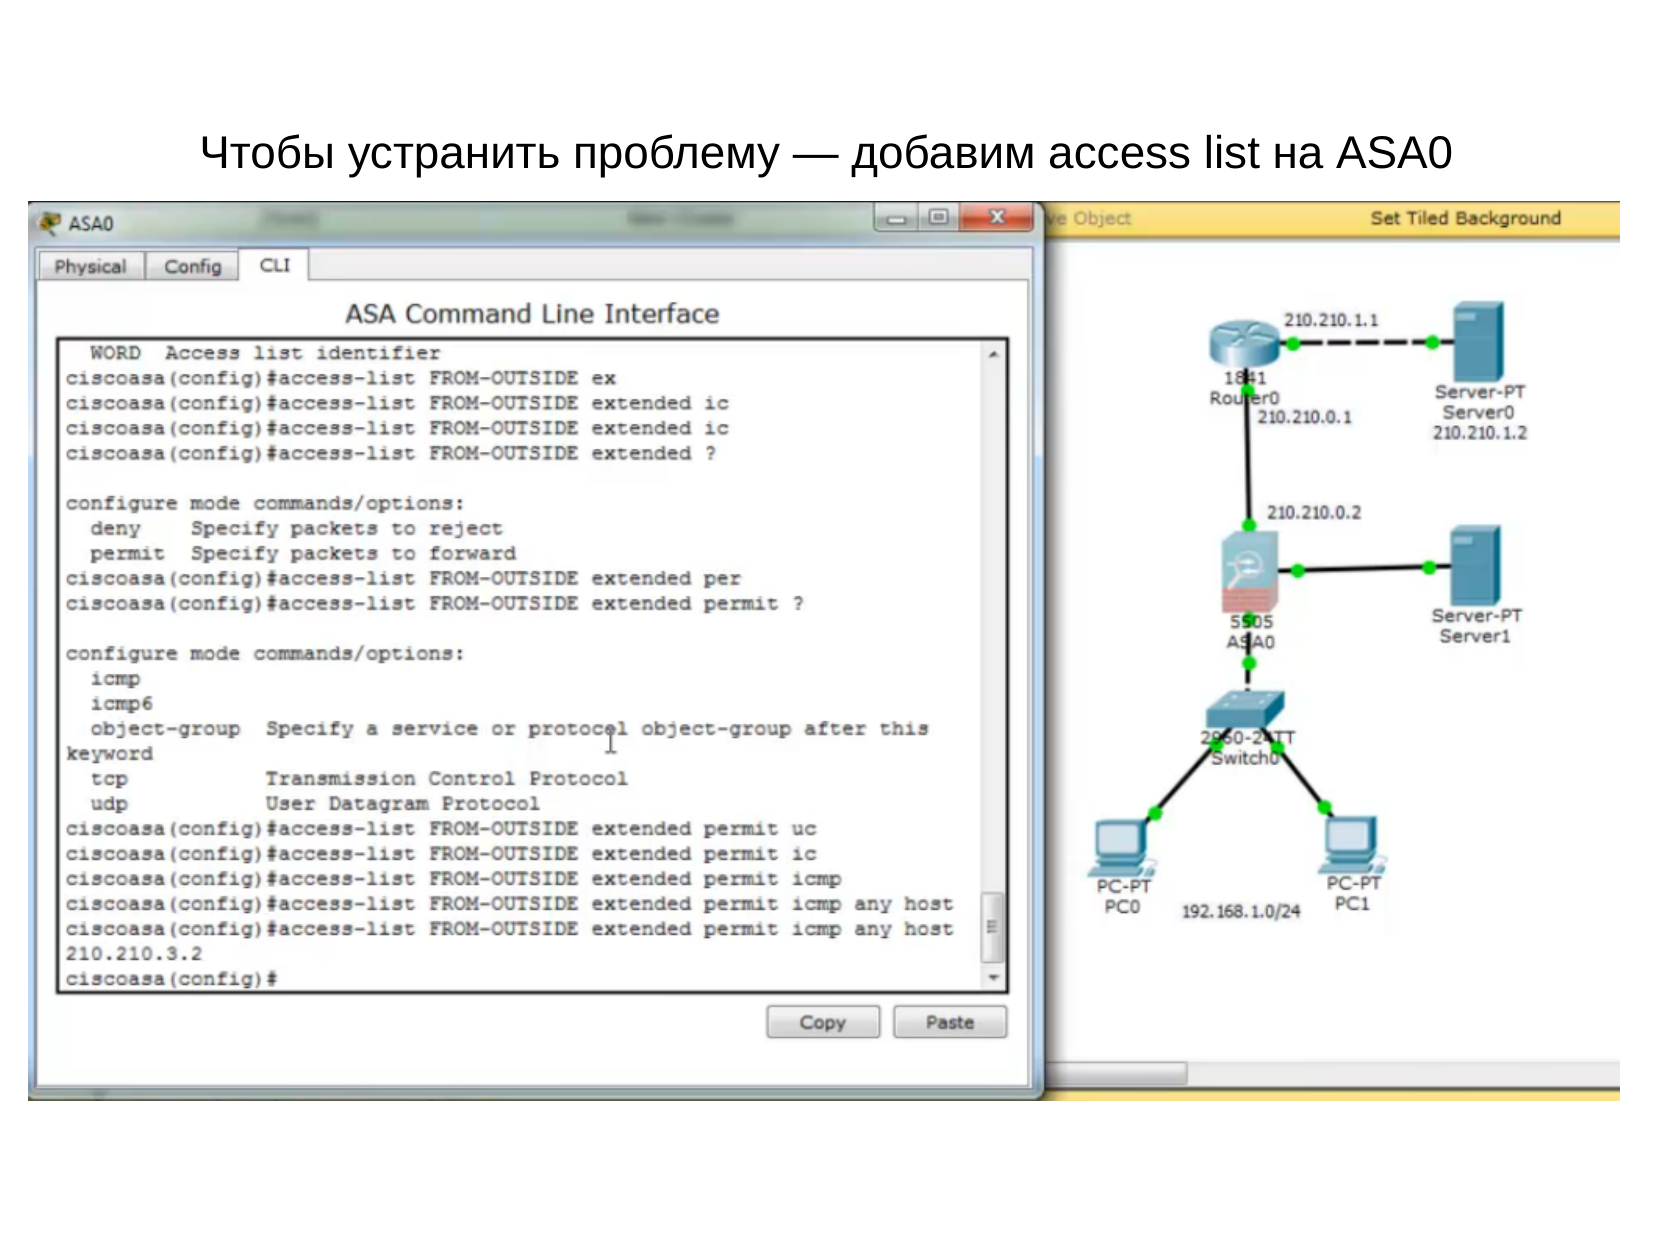

# Чтобы устранить проблему — добавим access list на ASA0